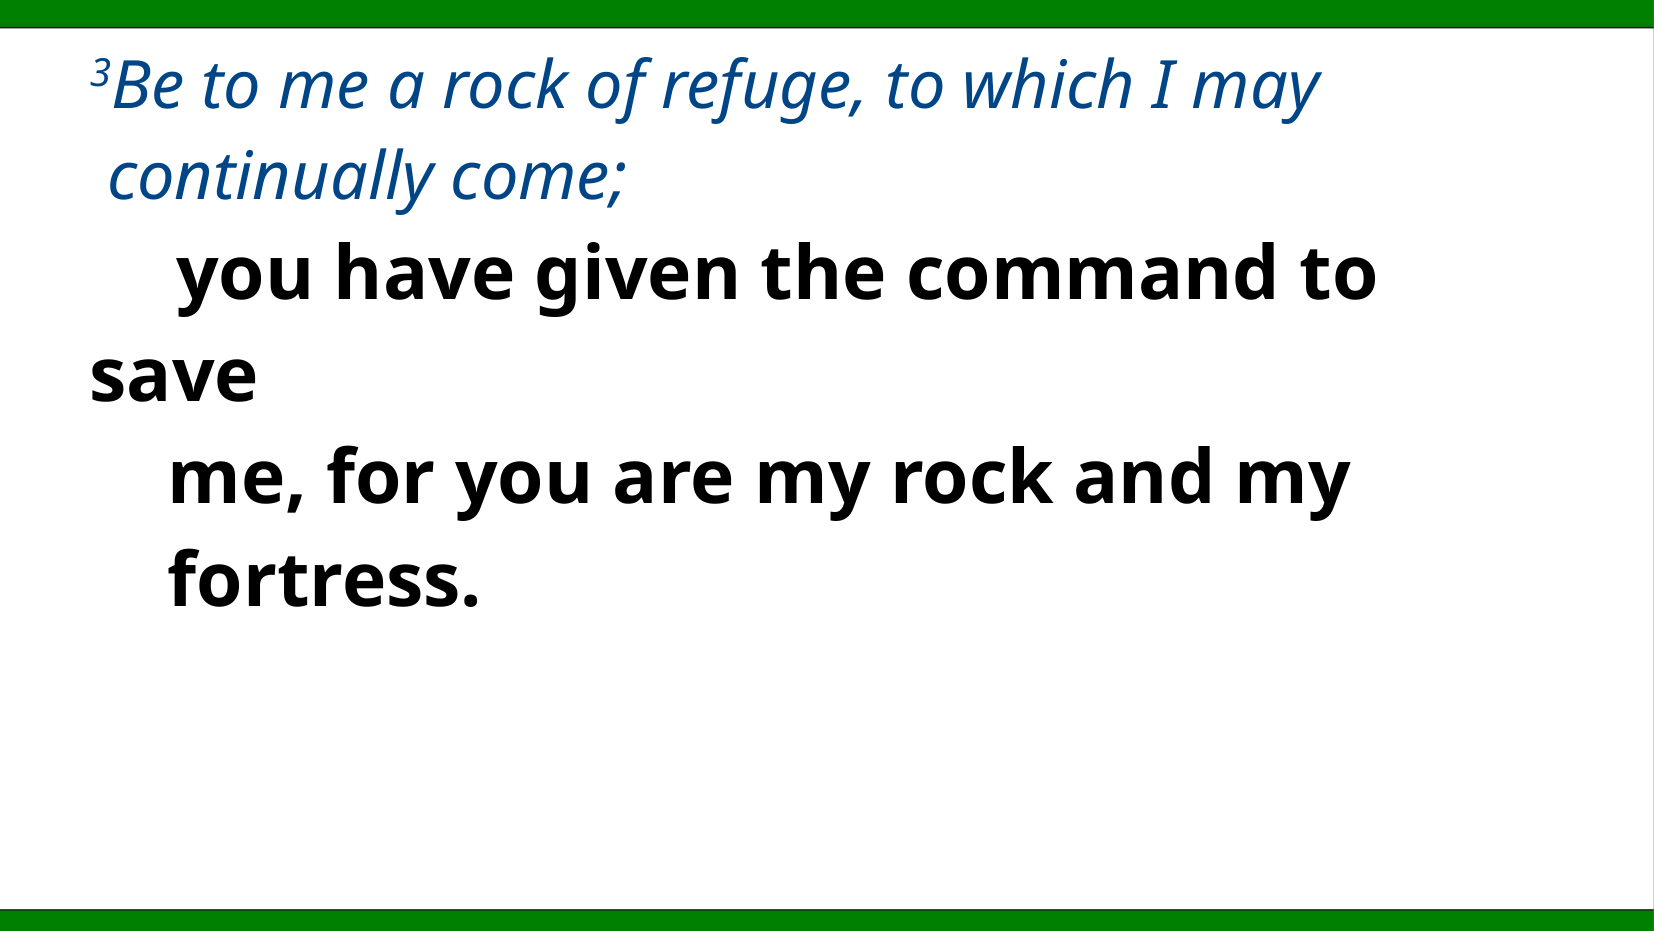

3Be to me a rock of refuge, to which I may
 continually come;
 you have given the command to save
 me, for you are my rock and my
 fortress.